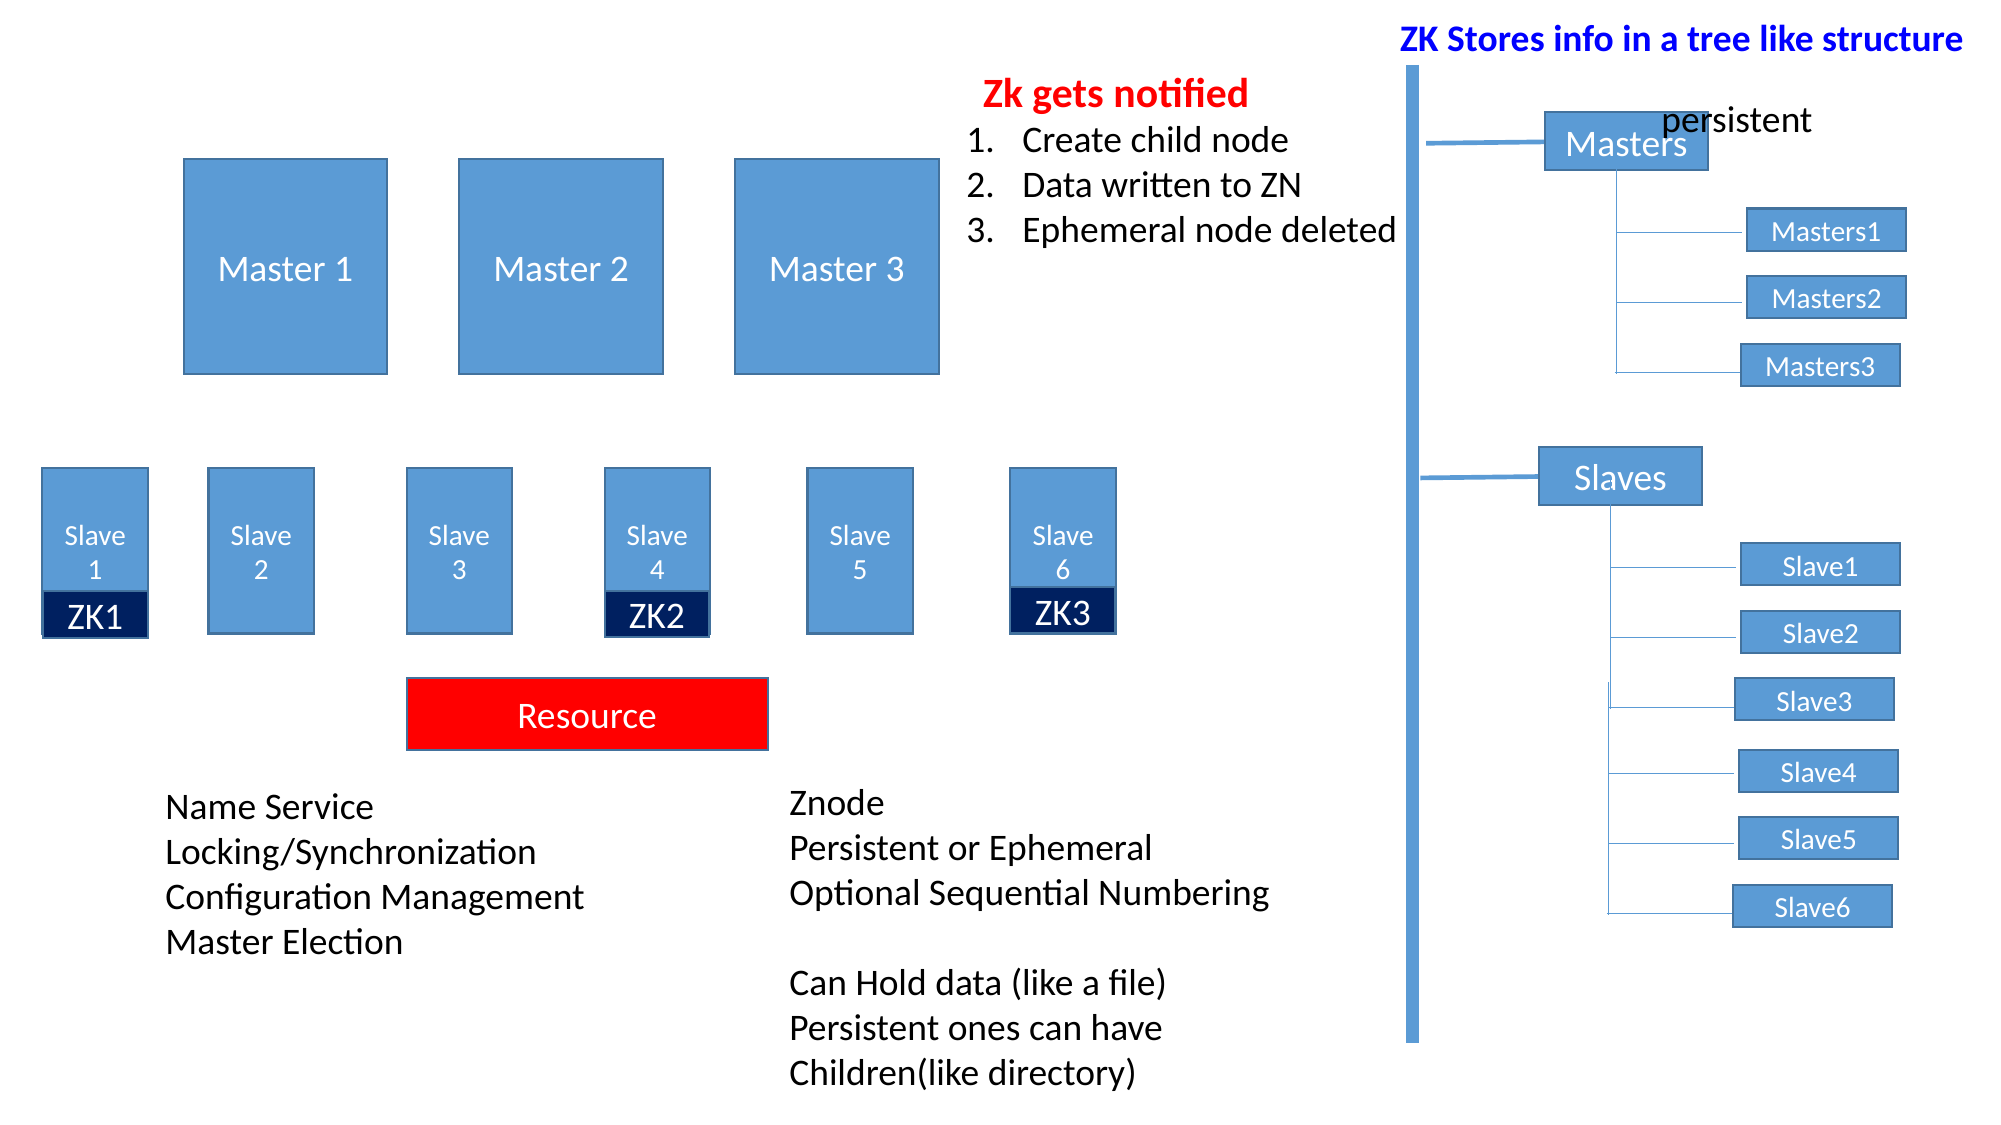

ZK Stores info in a tree like structure
Zk gets notified
persistent
Create child node
Data written to ZN
Ephemeral node deleted
Masters
Master 1
Master 2
Master 3
Masters1
Masters2
Masters3
Slaves
Slave1
Slave2
Slave3
Slave4
Slave5
Slave6
Slave1
ZK3
ZK2
ZK1
Slave2
Resource
Slave3
Slave4
Znode
Persistent or Ephemeral
Optional Sequential Numbering
Can Hold data (like a file)
Persistent ones can have
Children(like directory)
Name Service
Locking/Synchronization
Configuration Management
Master Election
Slave5
Slave6